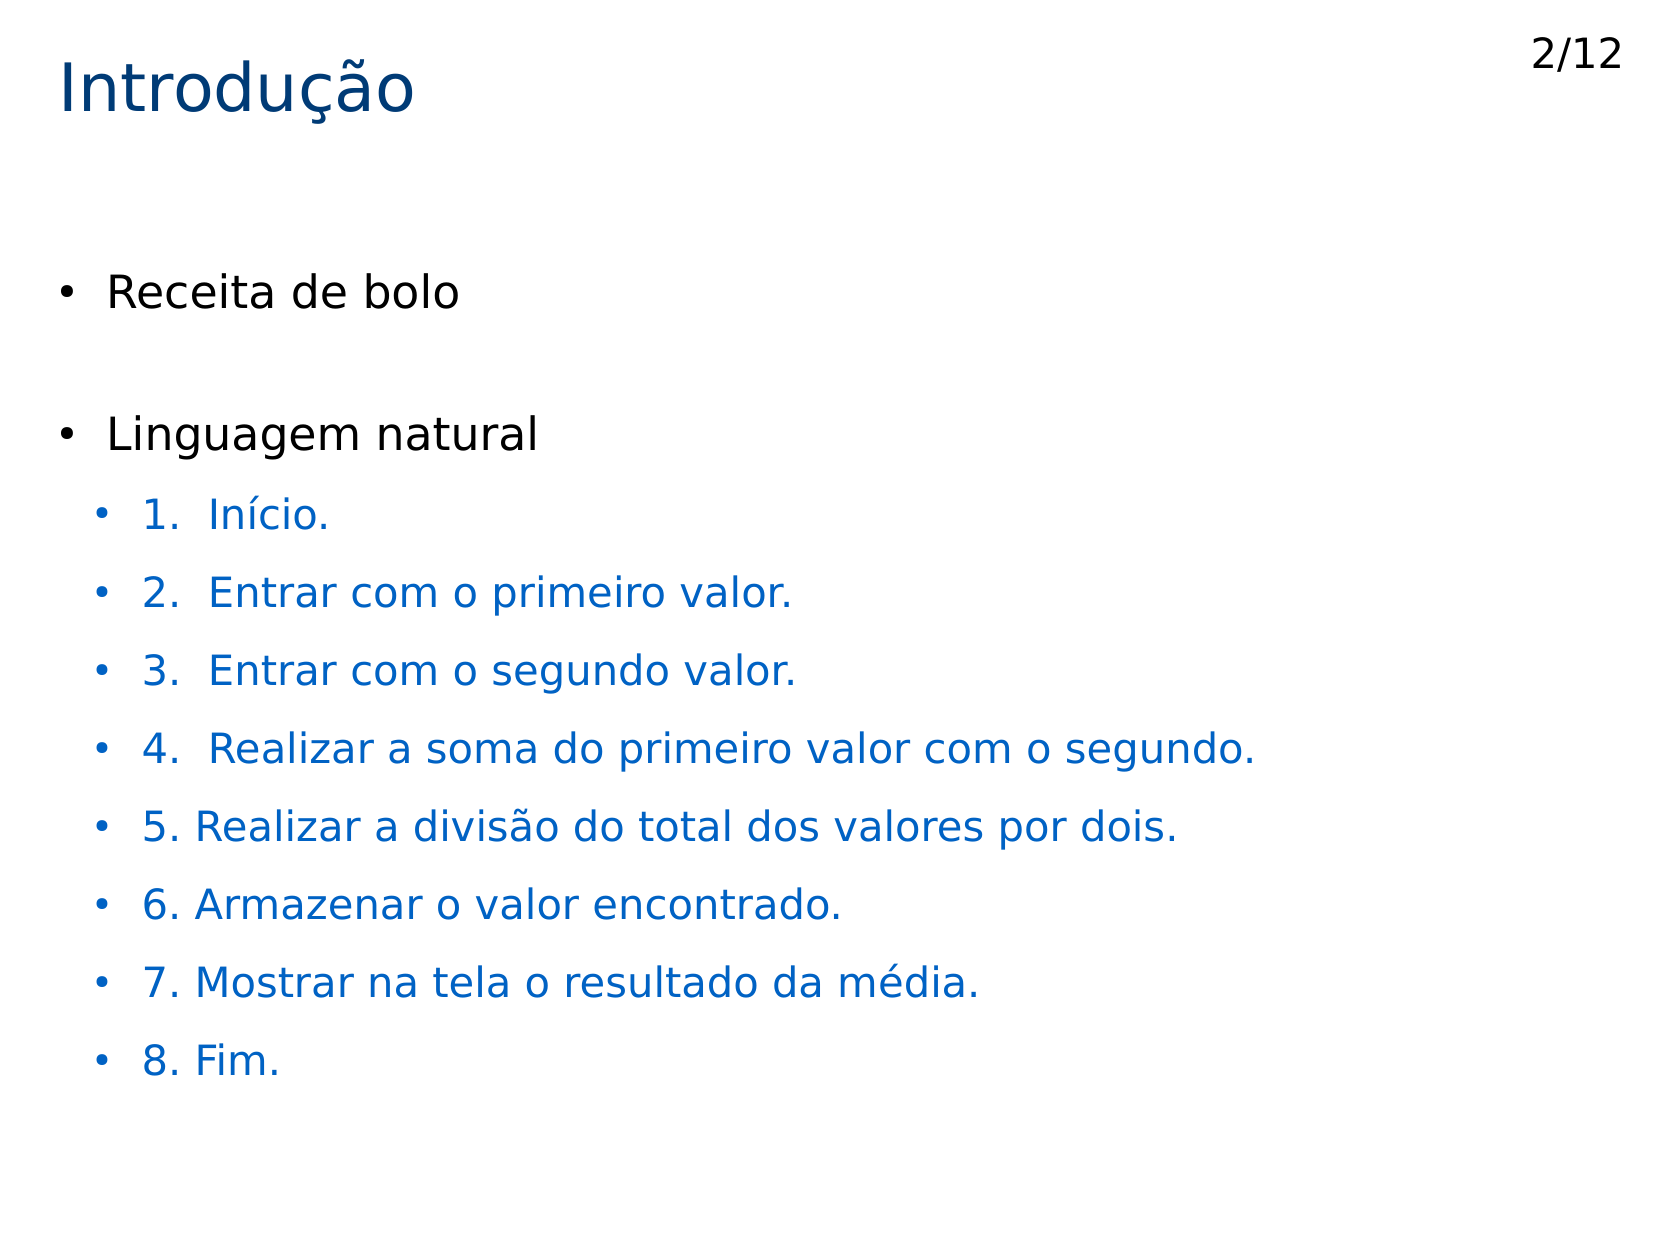

# Introdução
2
Receita de bolo
Linguagem natural
1. Início.
2. Entrar com o primeiro valor.
3. Entrar com o segundo valor.
4. Realizar a soma do primeiro valor com o segundo.
5. Realizar a divisão do total dos valores por dois.
6. Armazenar o valor encontrado.
7. Mostrar na tela o resultado da média.
8. Fim.